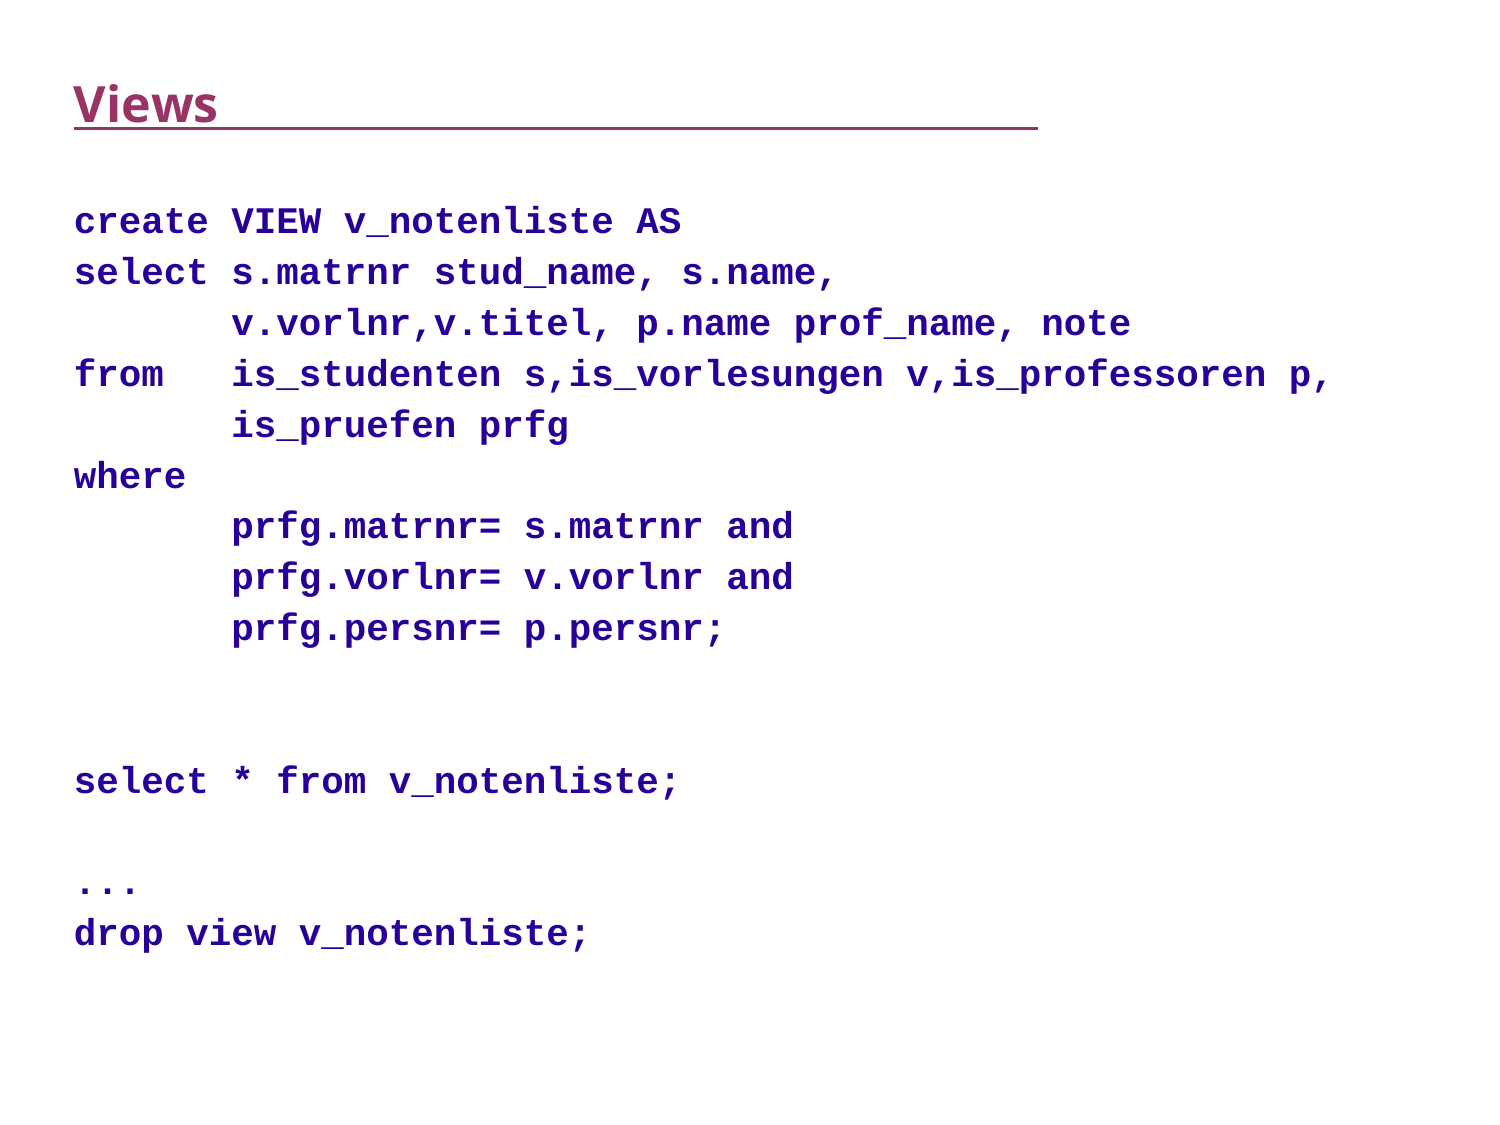

# Views
create VIEW v_notenliste AS
select s.matrnr stud_name, s.name,
 v.vorlnr,v.titel, p.name prof_name, note
from is_studenten s,is_vorlesungen v,is_professoren p,
 is_pruefen prfg
where
 prfg.matrnr= s.matrnr and
 prfg.vorlnr= v.vorlnr and
 prfg.persnr= p.persnr;
select * from v_notenliste;
...
drop view v_notenliste;